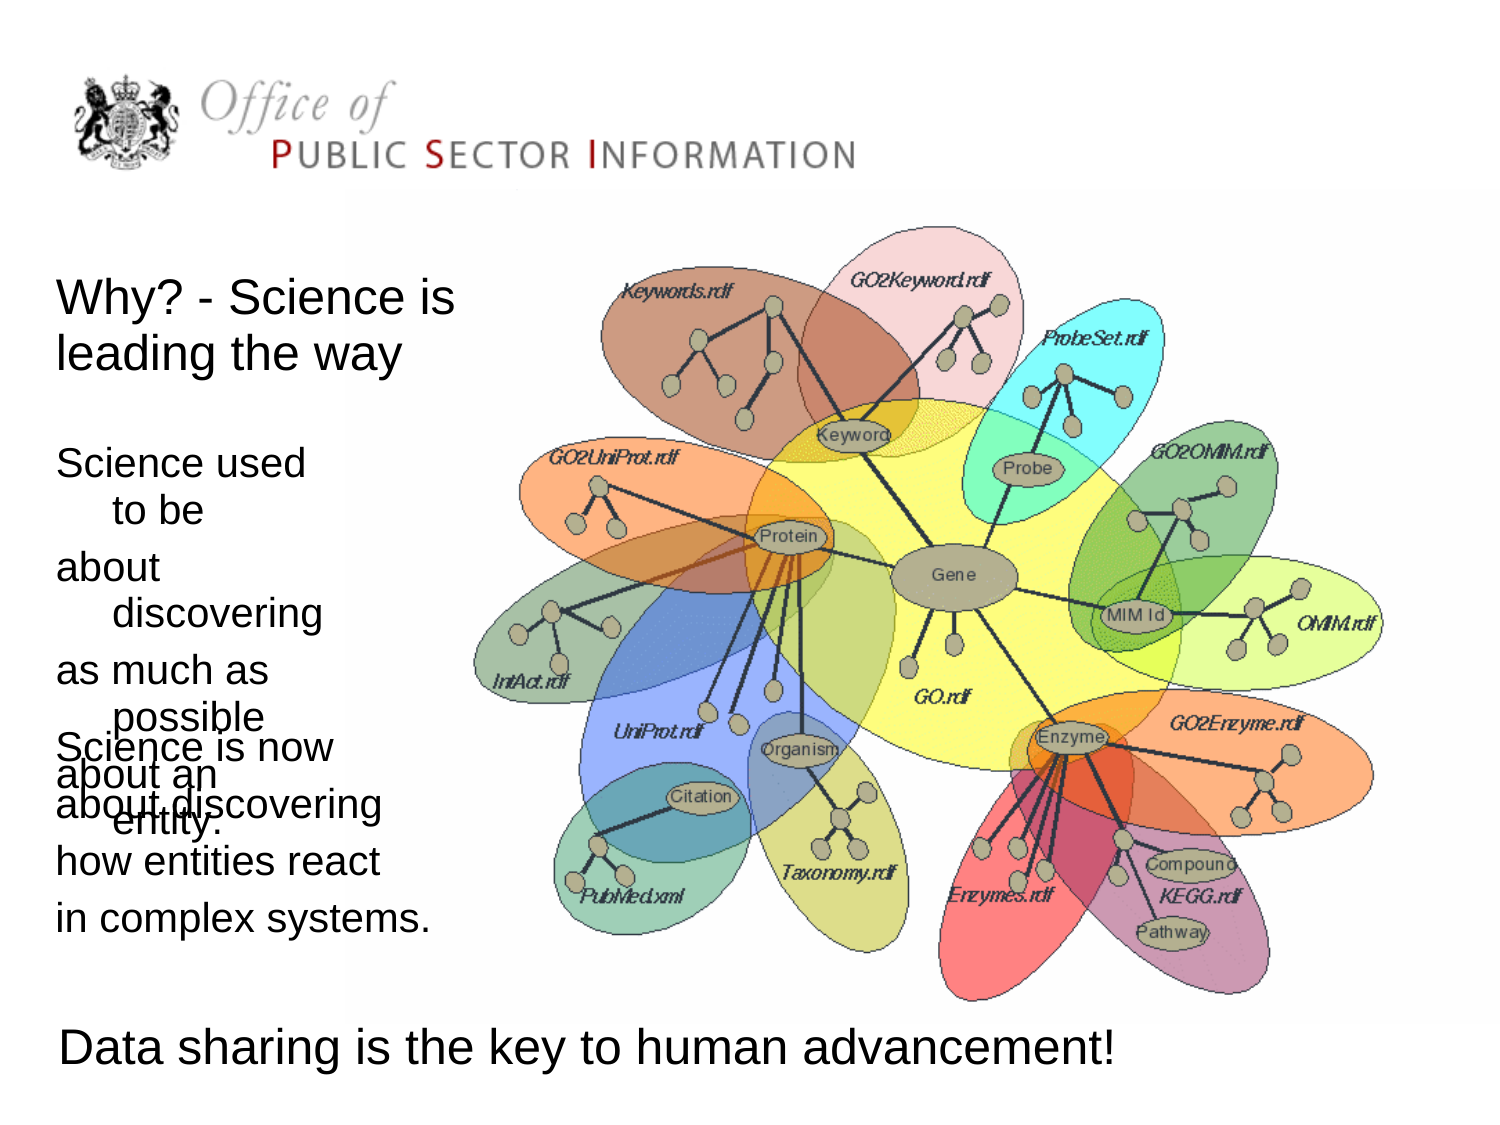

Why? - Science is
leading the way
# Science used to be
about discovering
as much as possible
about an entity.
Science is now
about discovering
how entities react
in complex systems.
Data sharing is the key to human advancement!